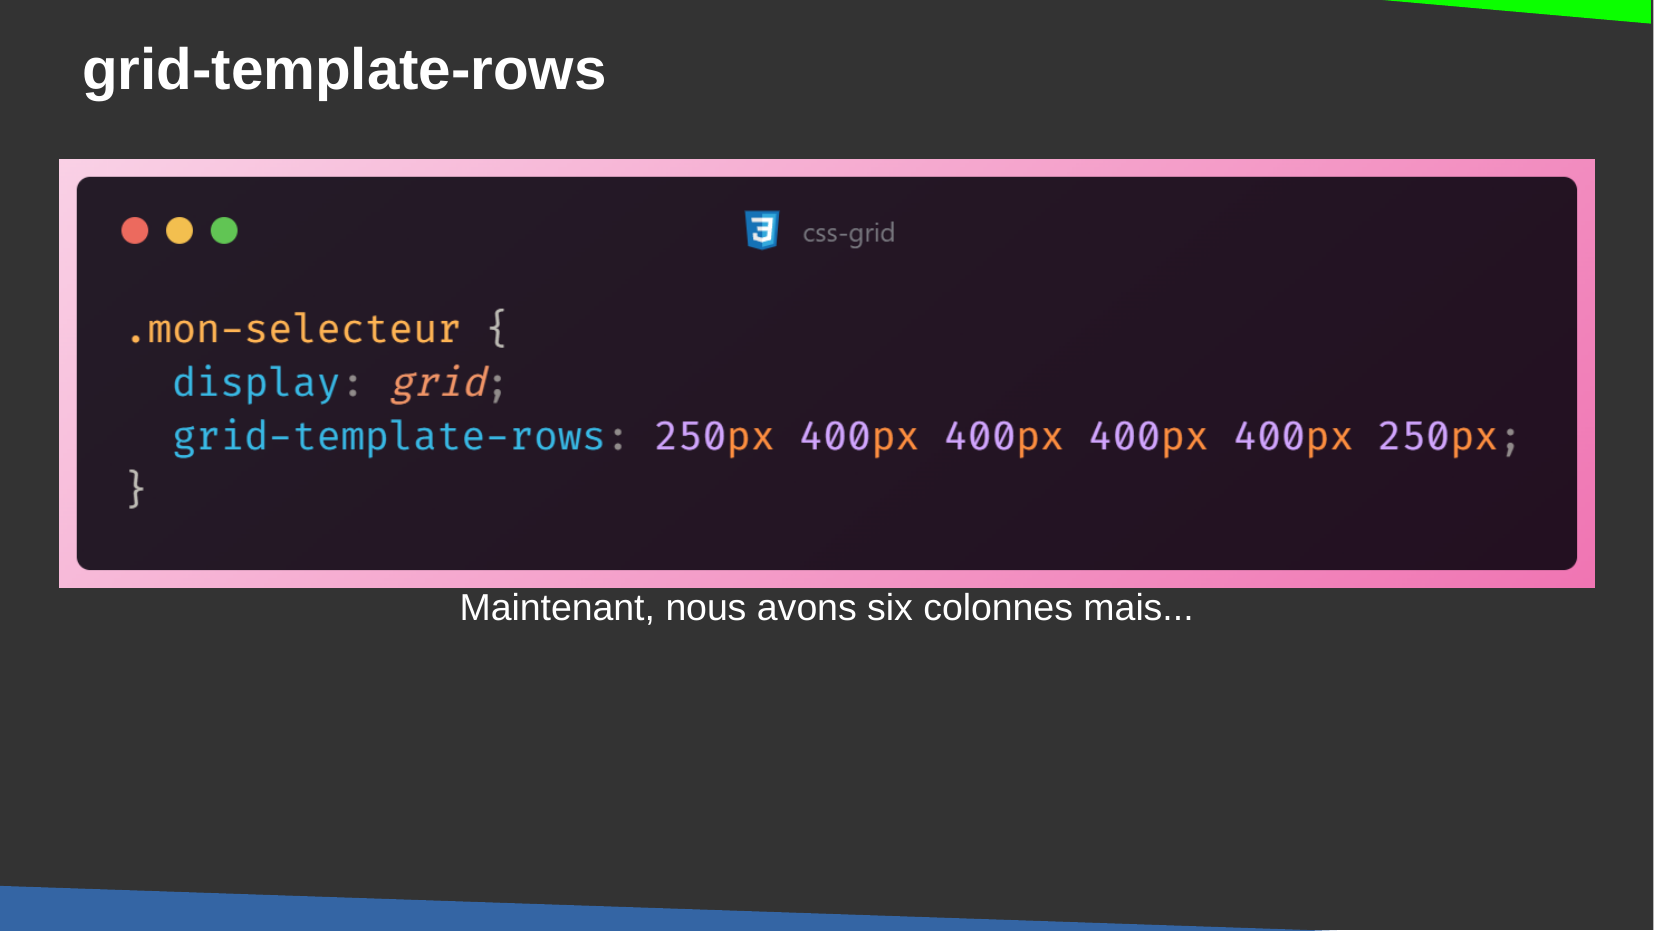

# grid-template-rows
Maintenant, nous avons six colonnes mais...